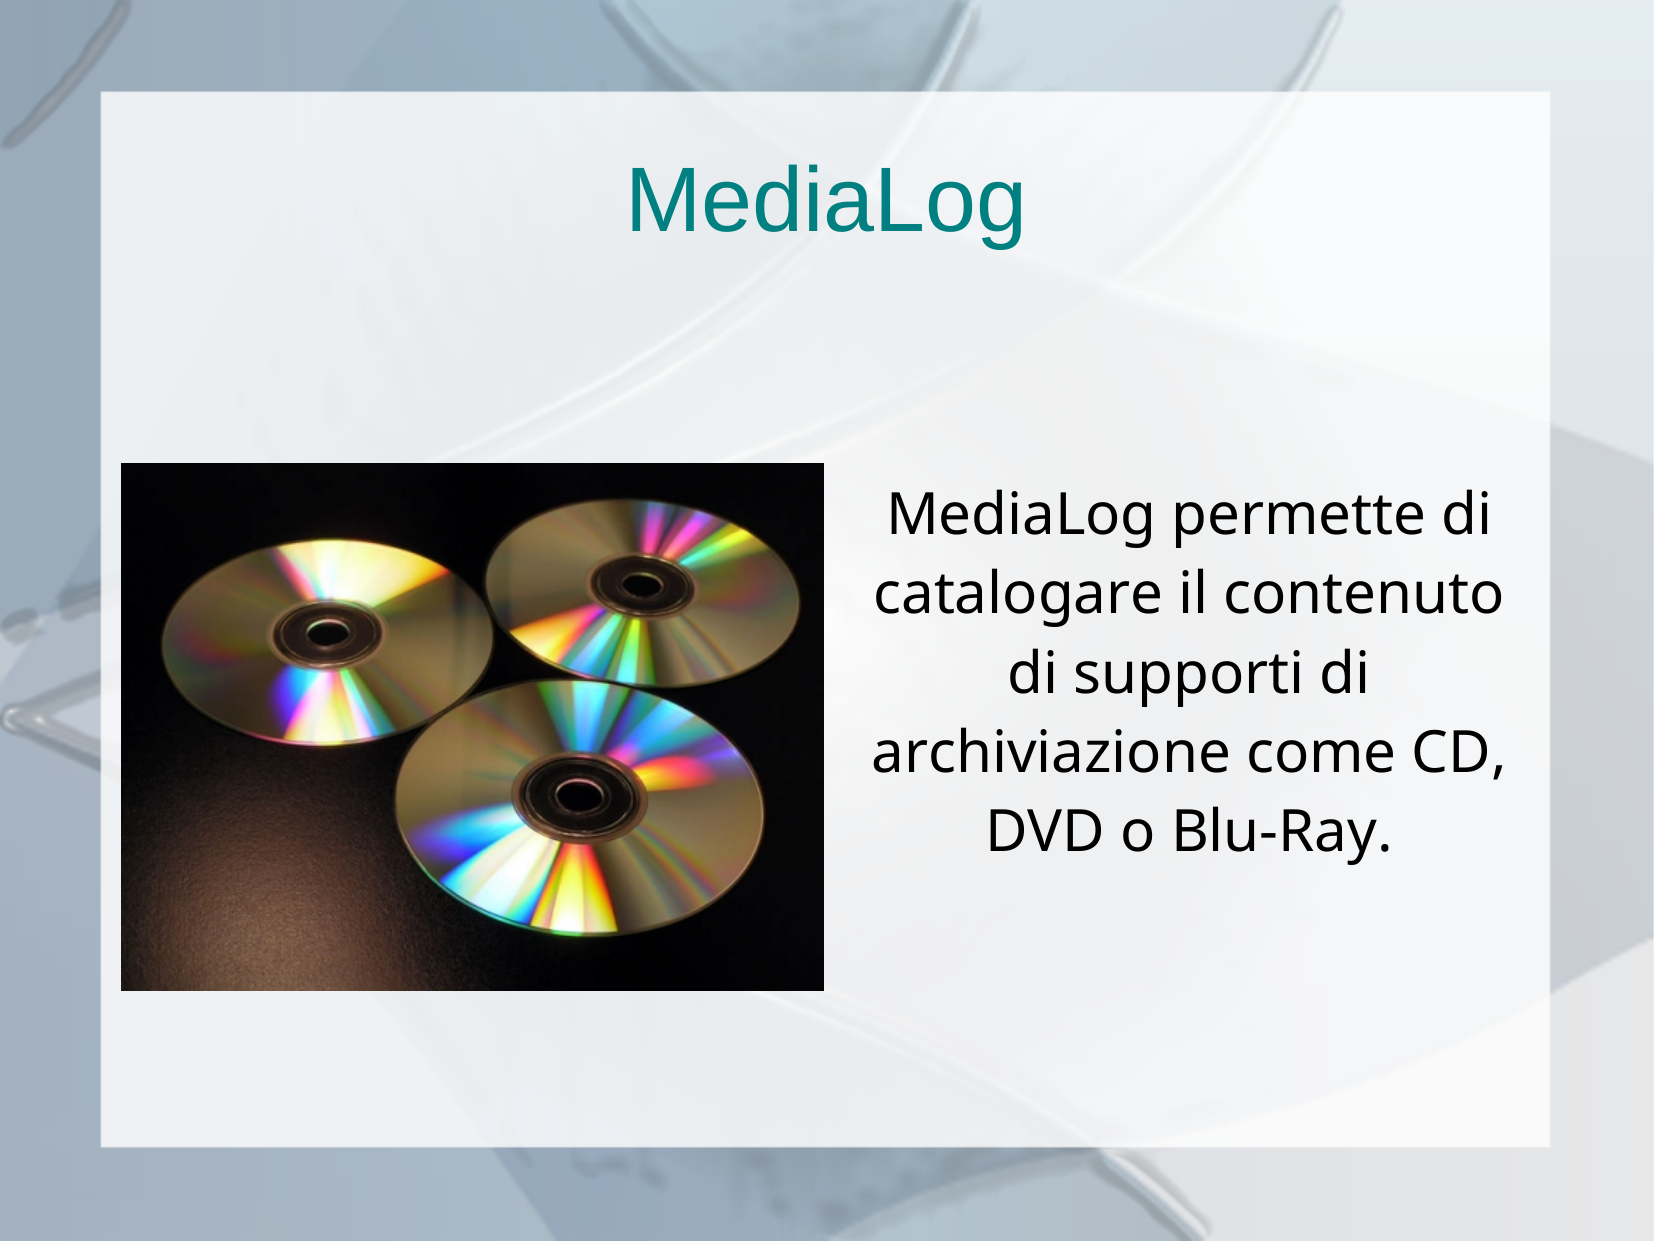

# MediaLog
MediaLog permette di catalogare il contenuto di supporti di archiviazione come CD, DVD o Blu-Ray.